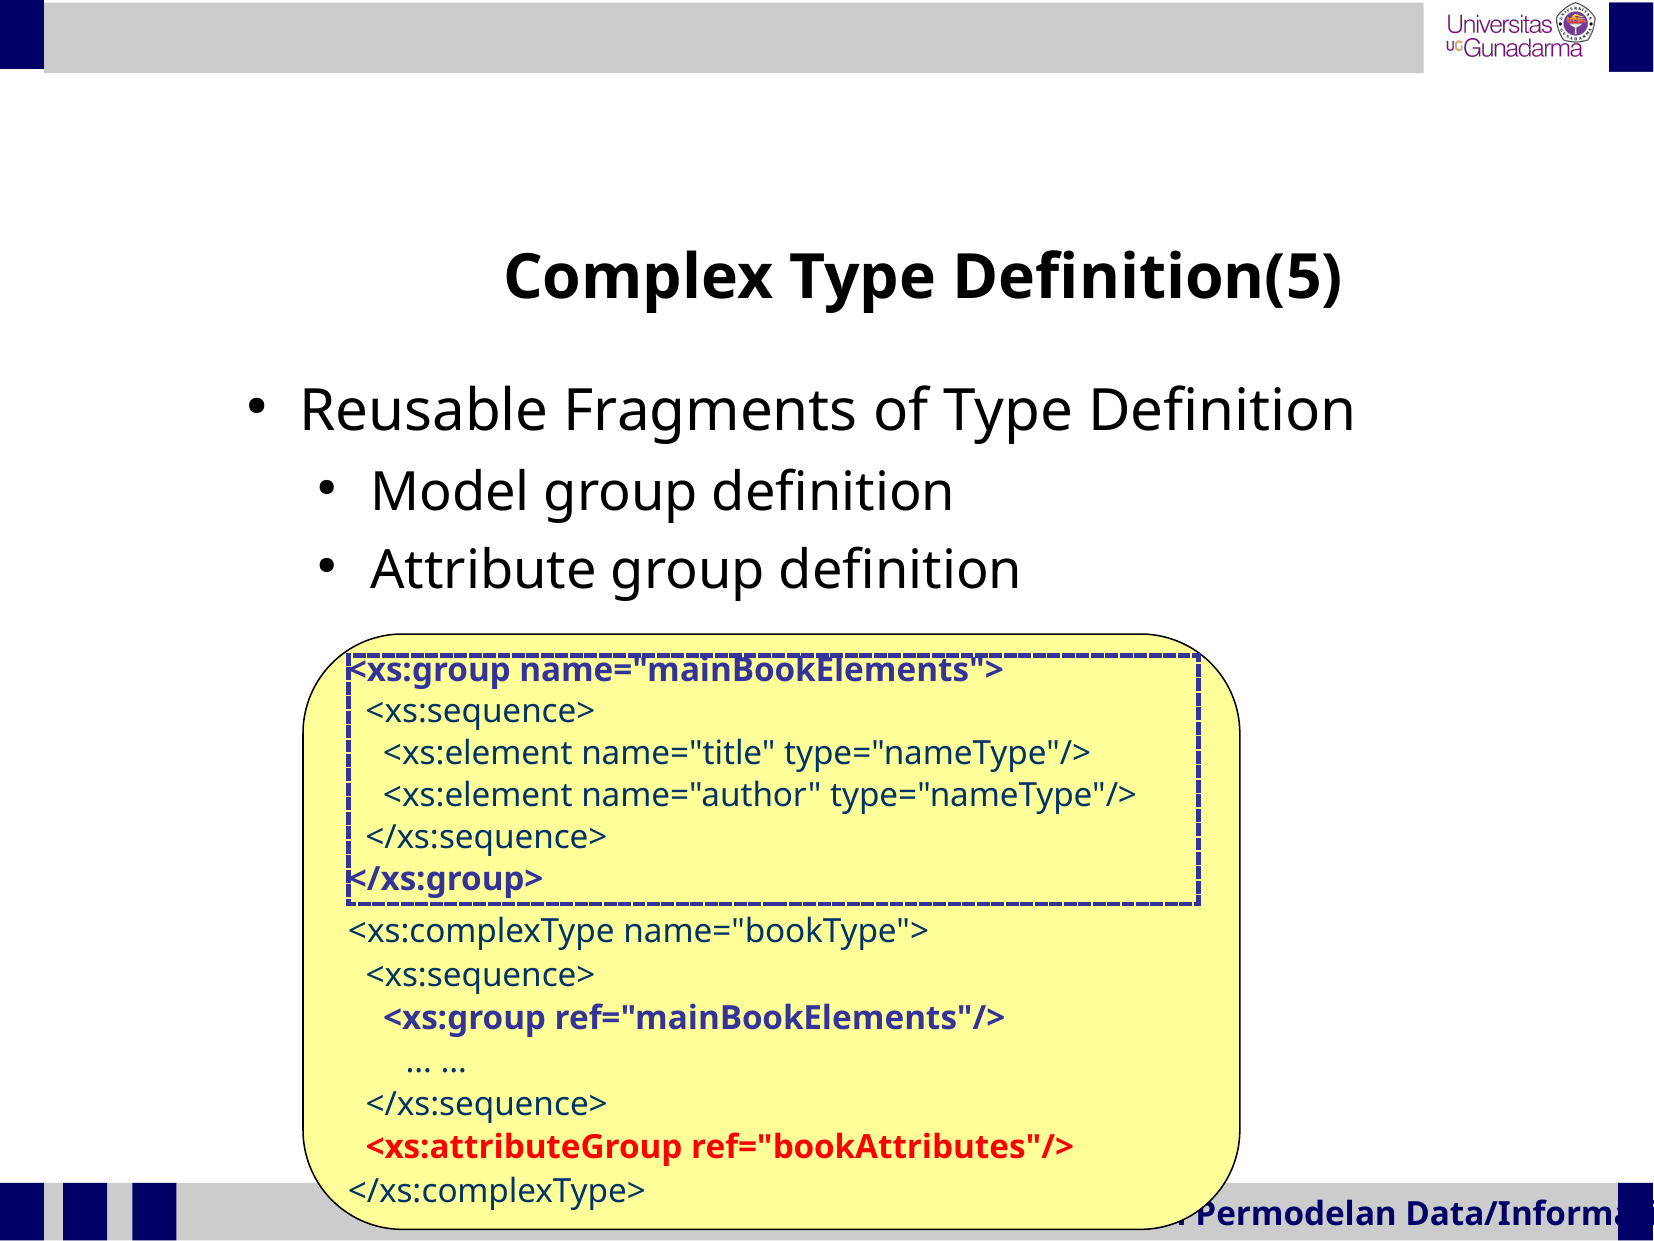

# Complex Type Definition(5)
Reusable Fragments of Type Definition
Model group definition
Attribute group definition
 <xs:group name="mainBookElements">
 <xs:sequence>
 <xs:element name="title" type="nameType"/>
 <xs:element name="author" type="nameType"/>
 </xs:sequence>
 </xs:group>
 <xs:complexType name="bookType">
 <xs:sequence>
 <xs:group ref="mainBookElements"/>
… …
 </xs:sequence>
 <xs:attributeGroup ref="bookAttributes"/>
 </xs:complexType>